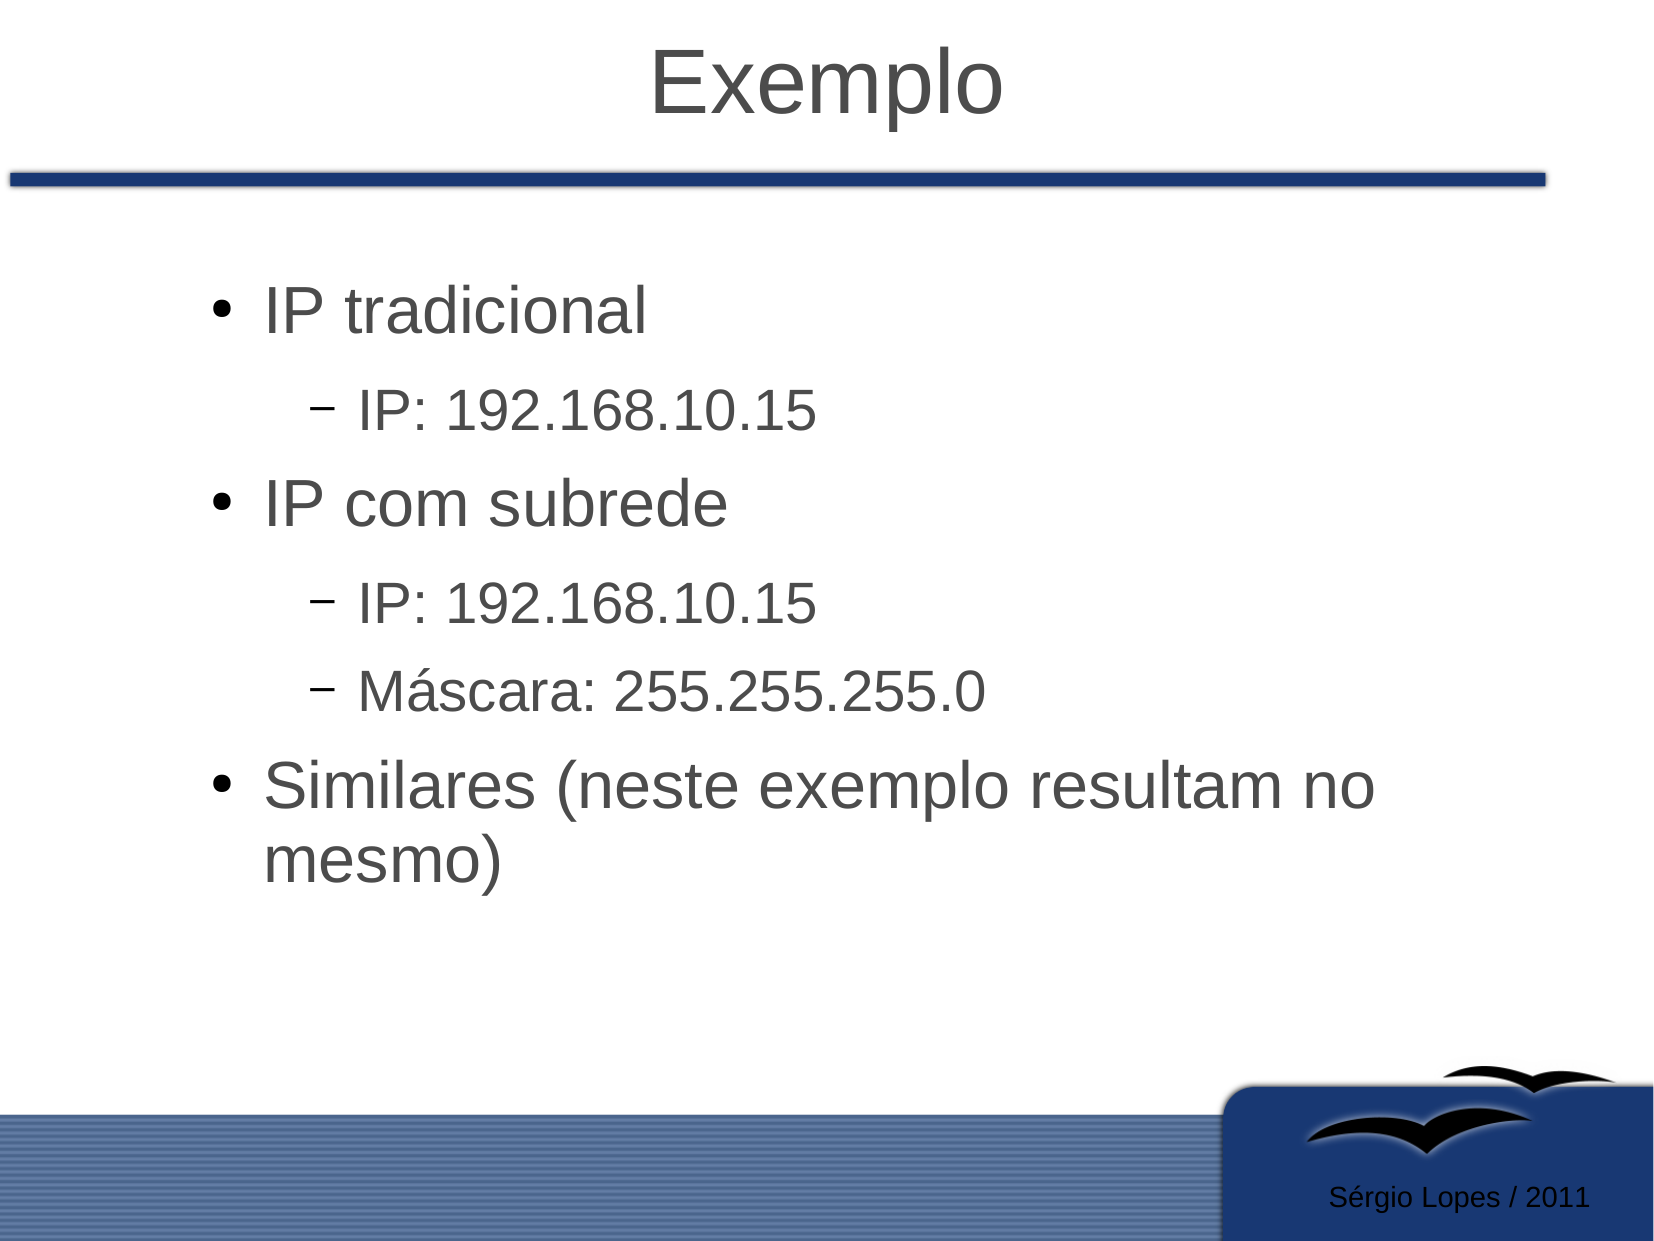

# Exemplo
IP tradicional
IP: 192.168.10.15
IP com subrede
IP: 192.168.10.15
Máscara: 255.255.255.0
Similares (neste exemplo resultam no mesmo)
Sérgio Lopes / 2011